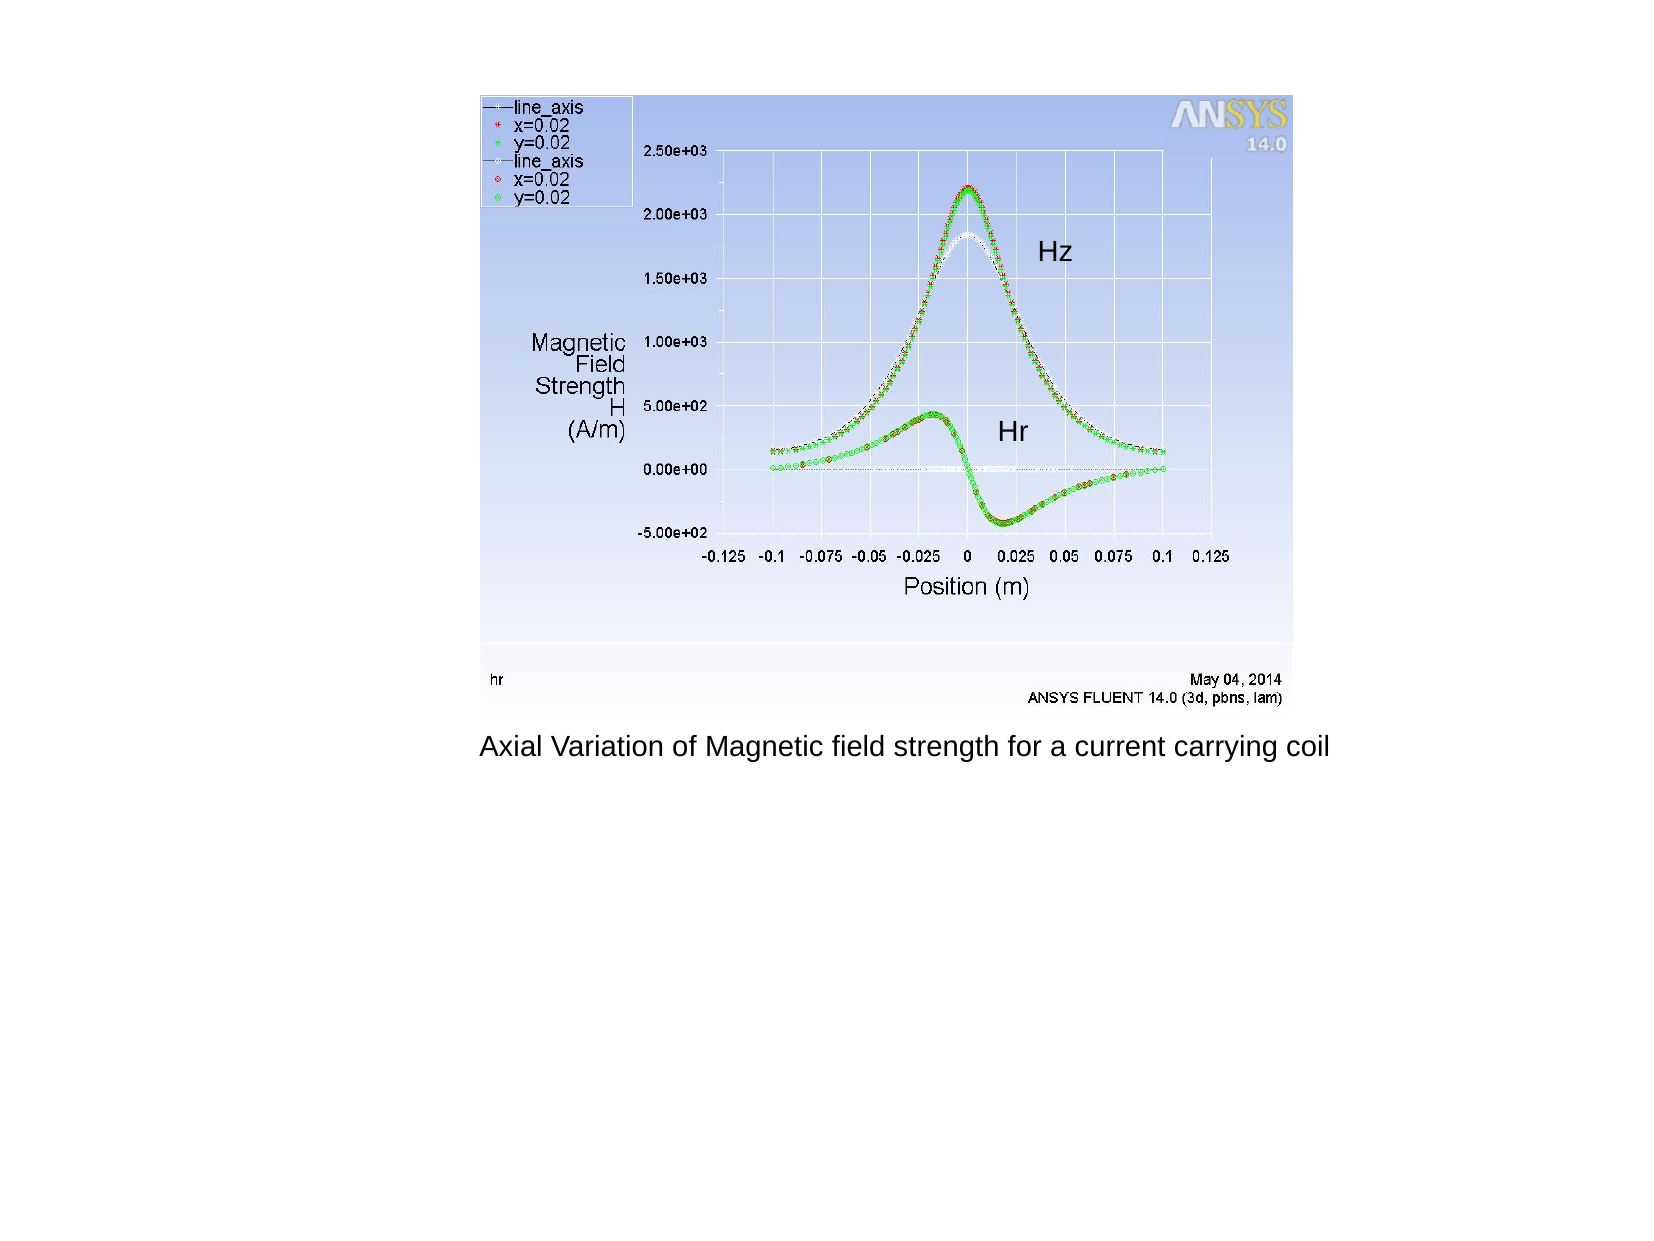

Hz
Hr
Axial Variation of Magnetic field strength for a current carrying coil